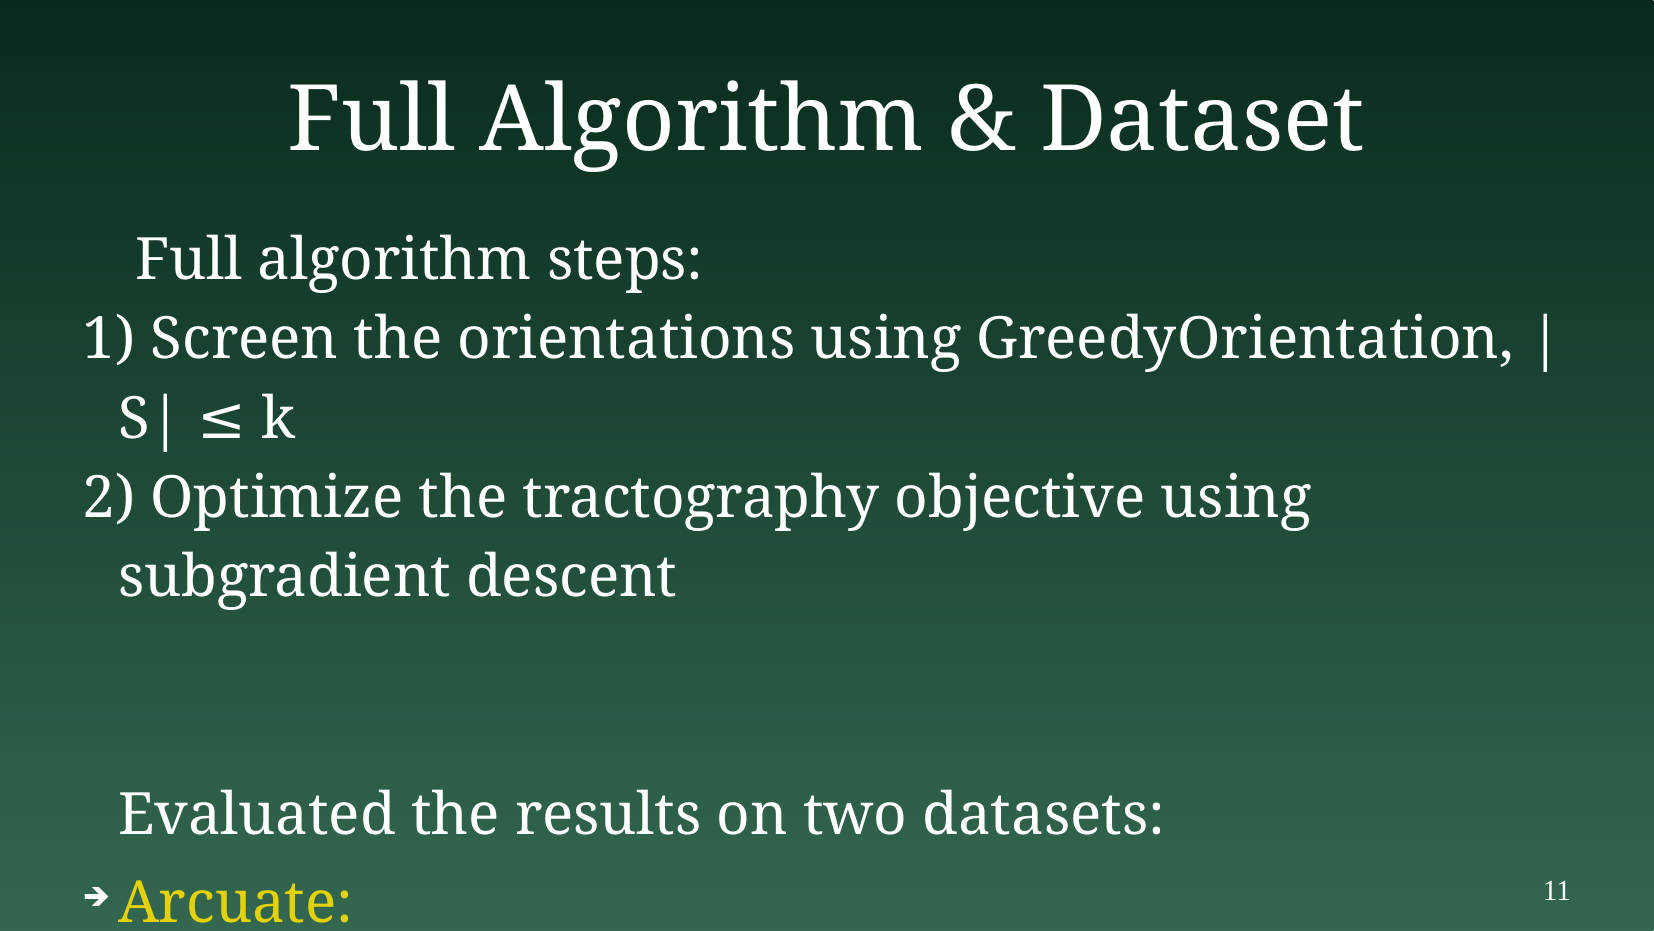

# Full Algorithm & Dataset
Full algorithm steps:
 Screen the orientations using GreedyOrientation, |S| ≤ k
 Optimize the tractography objective using subgradient descent
Evaluated the results on two datasets:
Arcuate:
 Na = 1057, Nv = 11823, Nf = 868
ARC-SLF:
Na = 1057, Nv = 15033, Nf = 1100
11